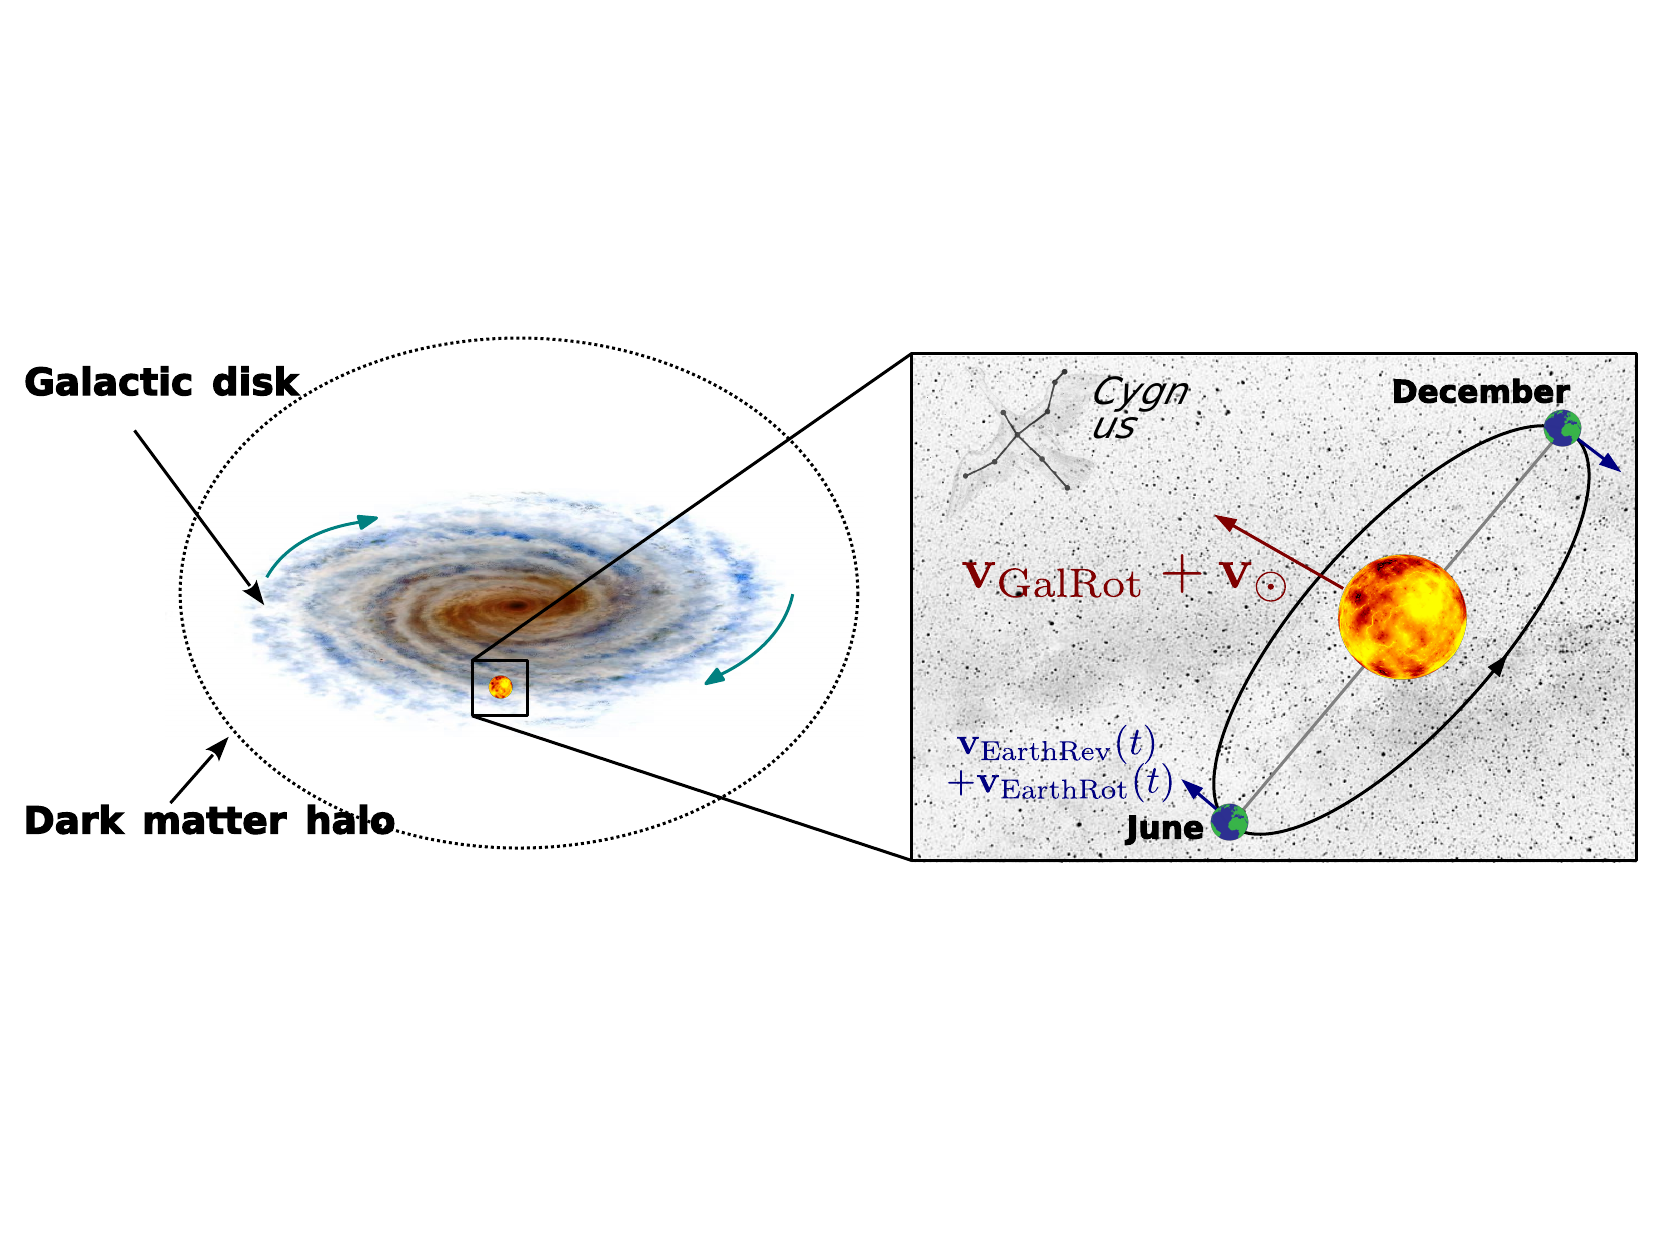

Galactic disk
Dark matter halo
Cygnus
December
June